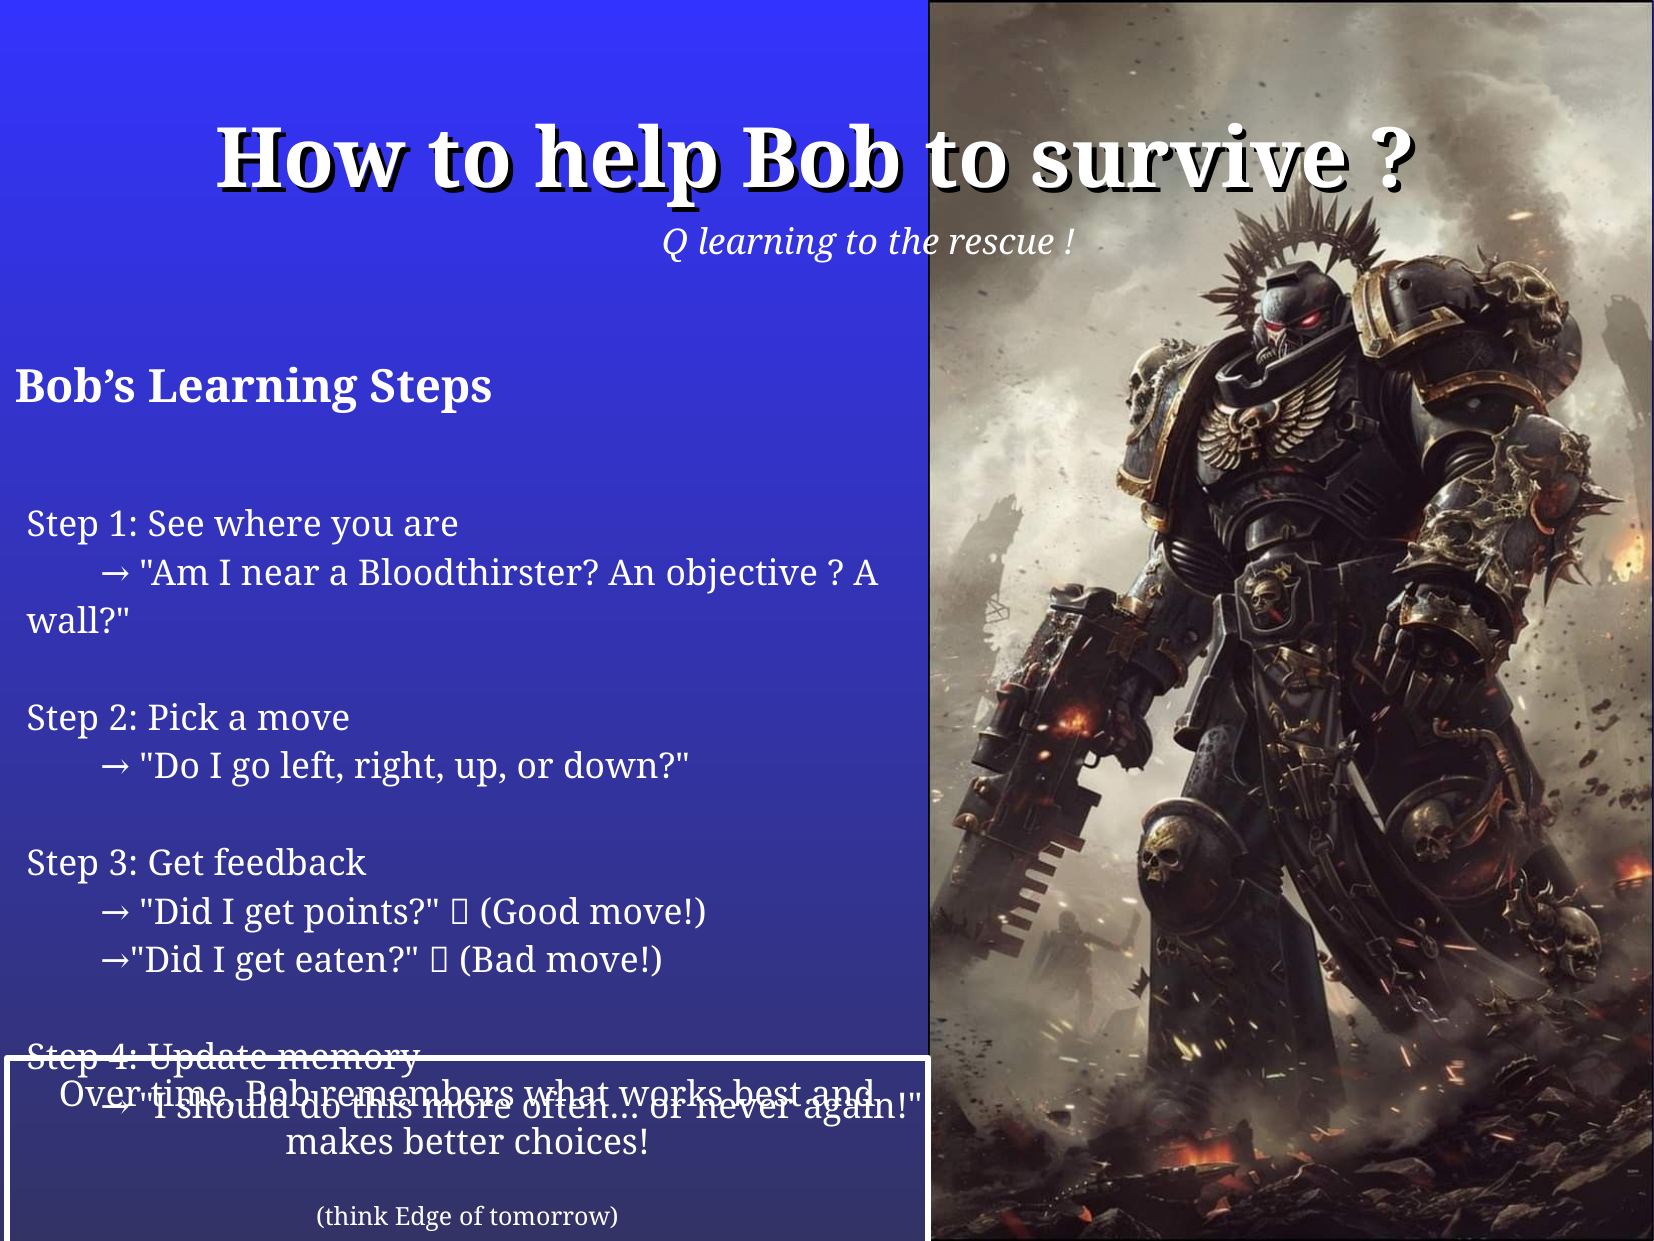

How to help Bob to survive ?
 Q learning to the rescue !
Bob’s Learning Steps
Step 1: See where you are
	→ "Am I near a Bloodthirster? An objective ? A wall?"
Step 2: Pick a move
	→ "Do I go left, right, up, or down?"
Step 3: Get feedback
	→ "Did I get points?" ✅ (Good move!)
	→"Did I get eaten?" ❌ (Bad move!)
Step 4: Update memory
	→ "I should do this more often… or never again!"
Over time, Bob remembers what works best and makes better choices!
(think Edge of tomorrow)